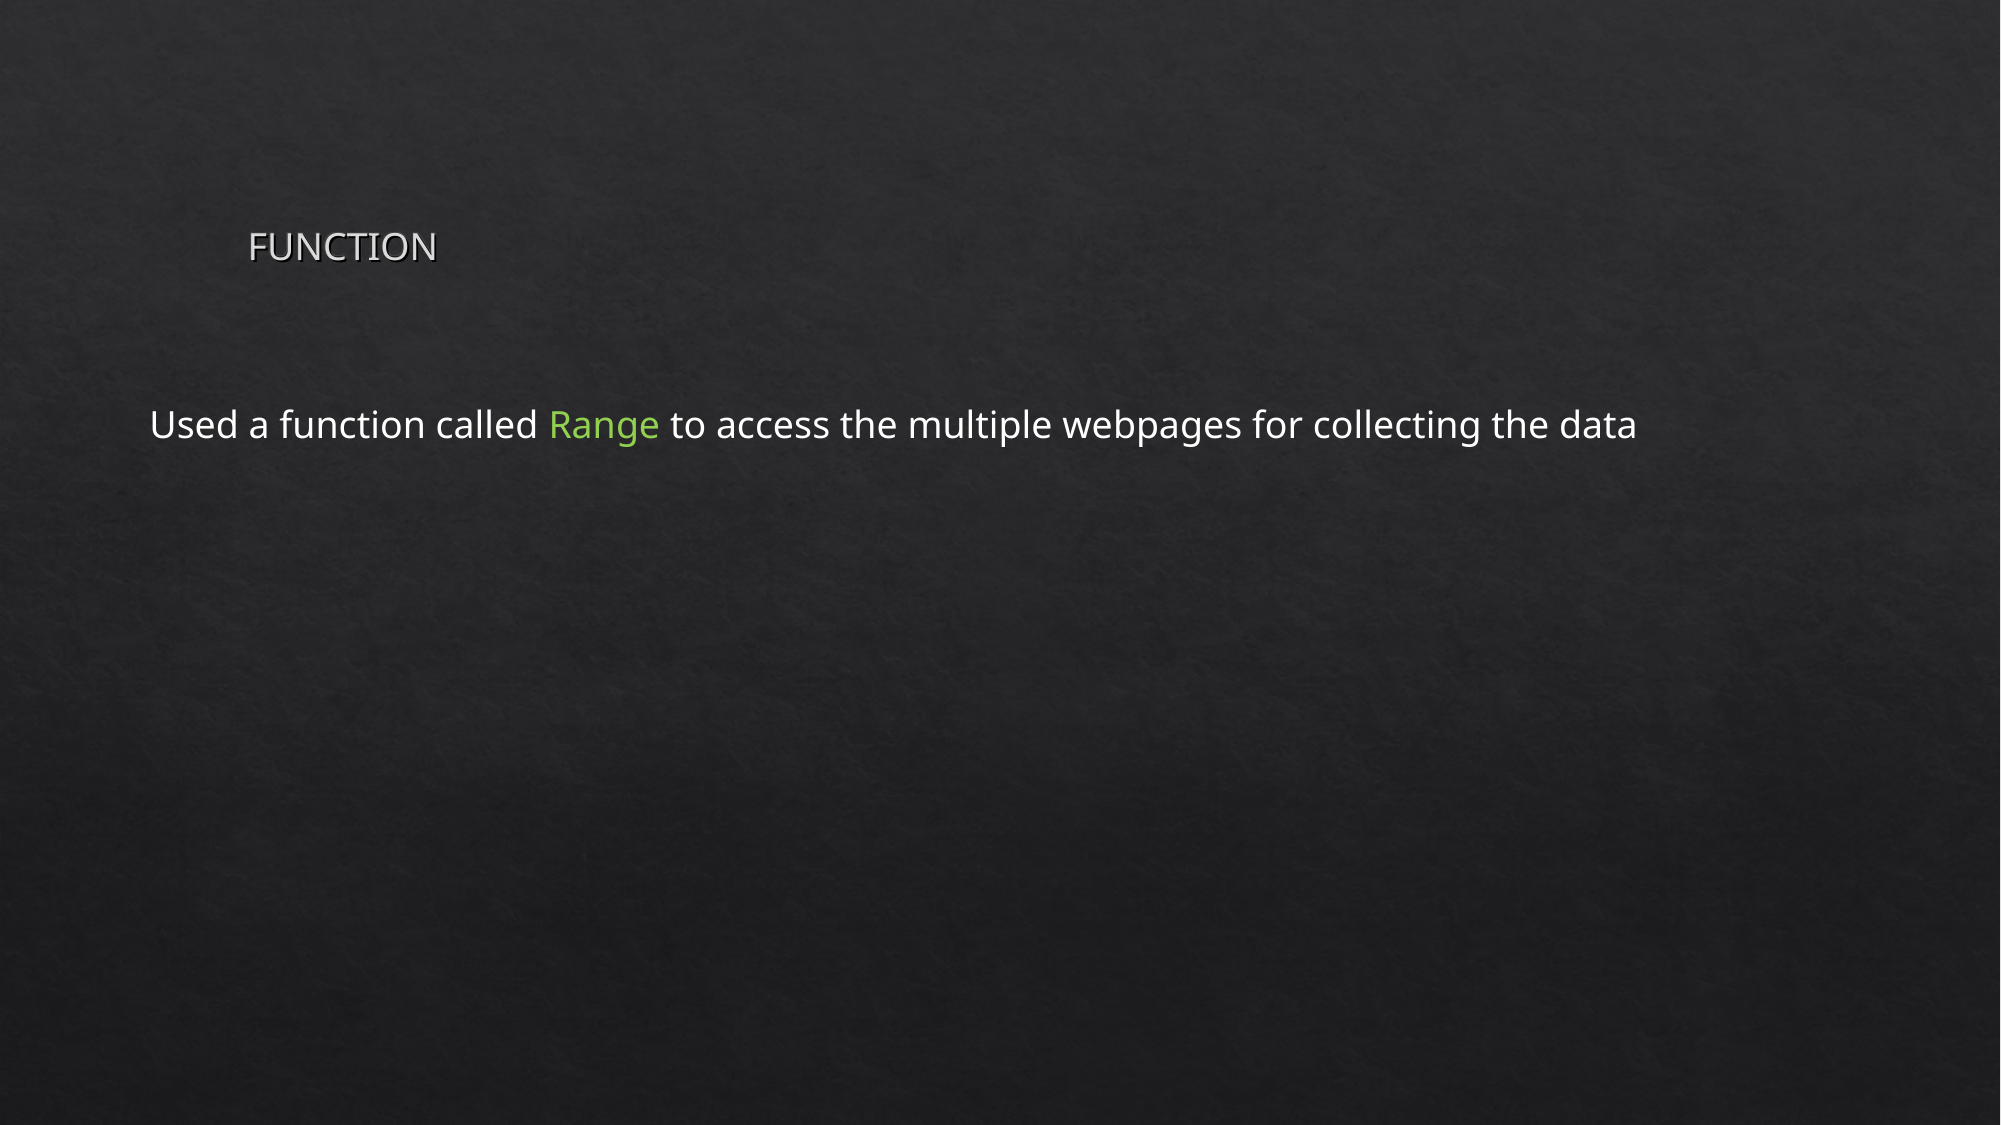

# FUNCTION
Used a function called Range to access the multiple webpages for collecting the data